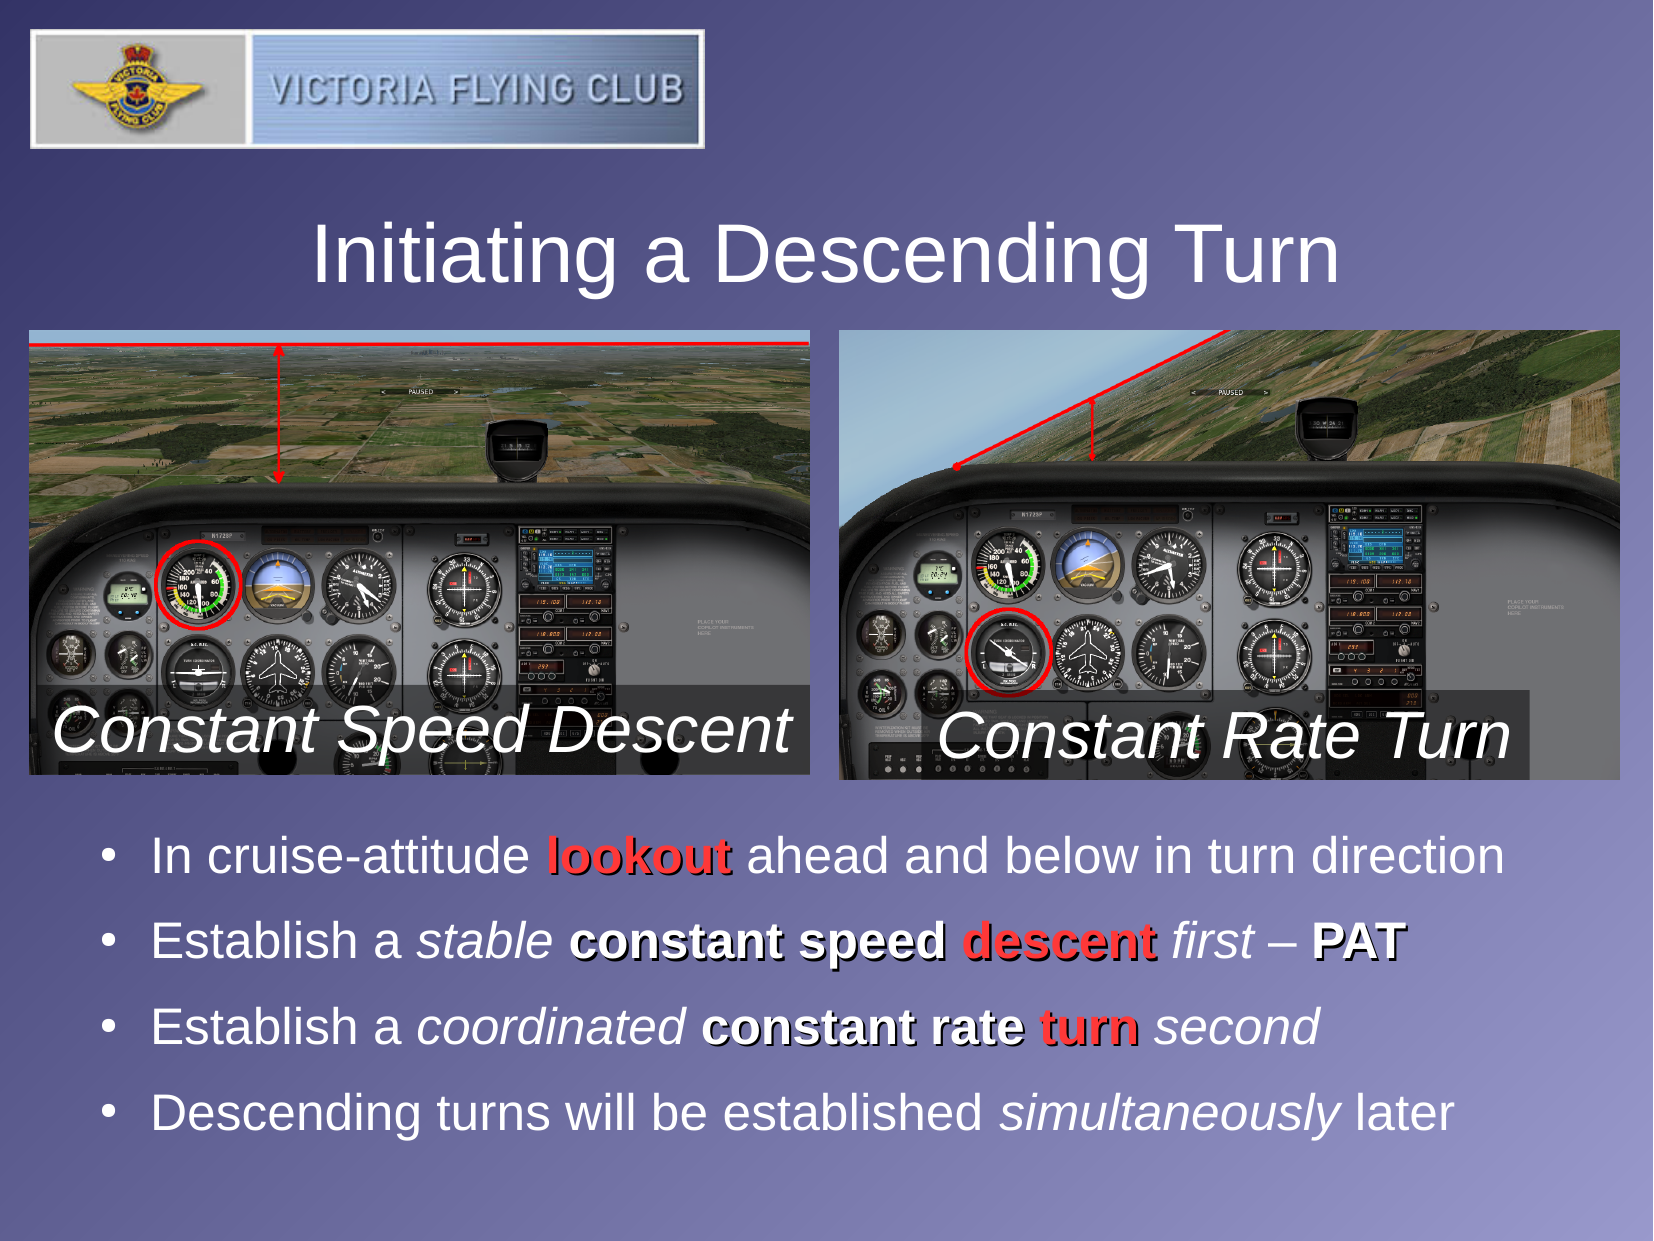

# Initiating a Descending Turn
Constant Speed Descent
Constant Rate Turn
In cruise-attitude lookout ahead and below in turn direction
Establish a stable constant speed descent first – PAT
Establish a coordinated constant rate turn second
Descending turns will be established simultaneously later